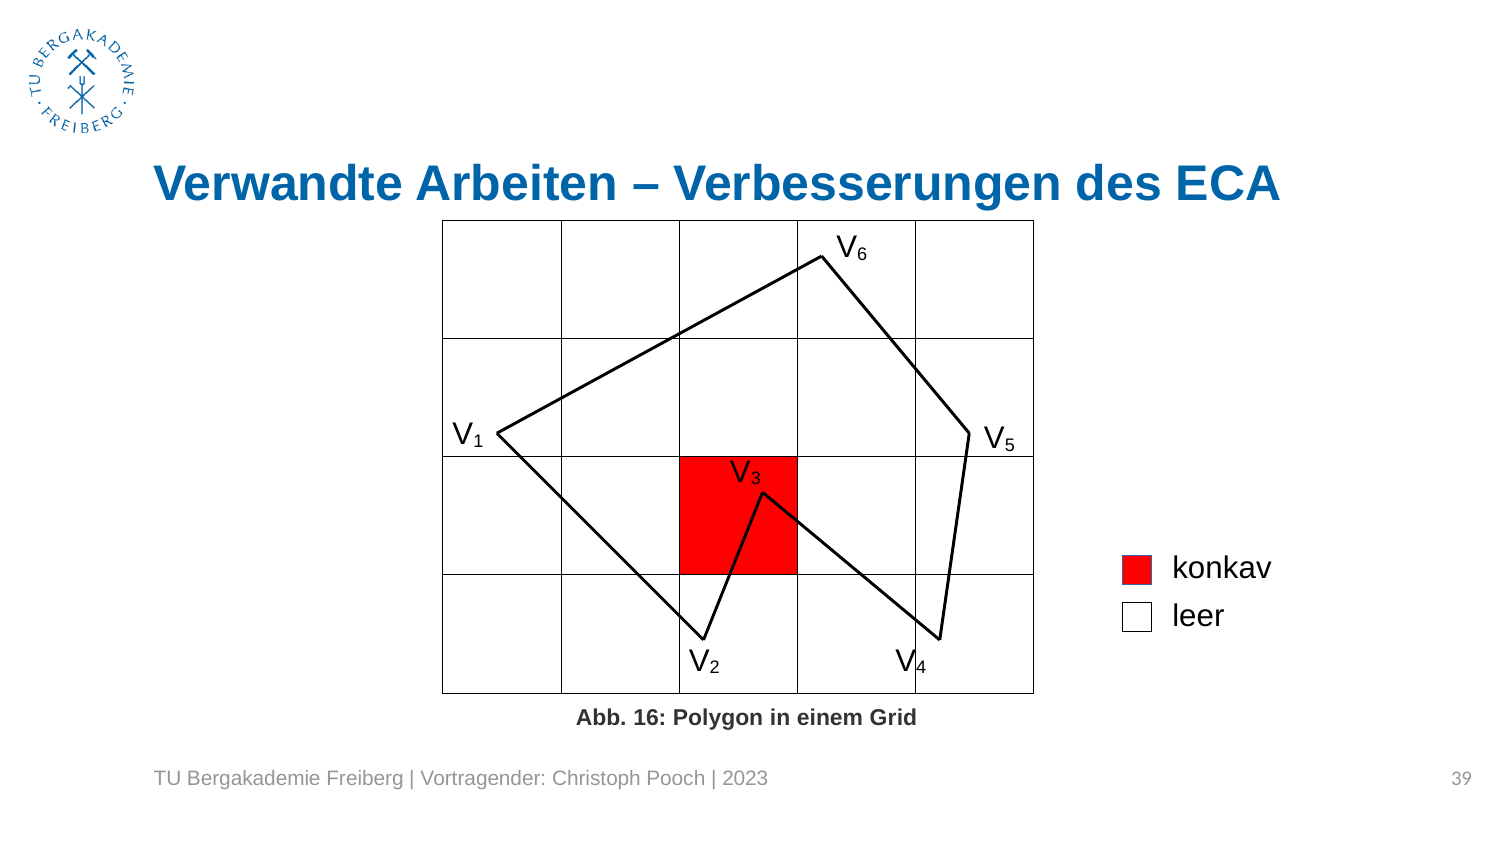

# Verwandte Arbeiten – Verbesserungen des ECA
V6
V1
V5
V3
konkav
leer
V2
V4
Abb. 16: Polygon in einem Grid
TU Bergakademie Freiberg | Vortragender: Christoph Pooch | 2023